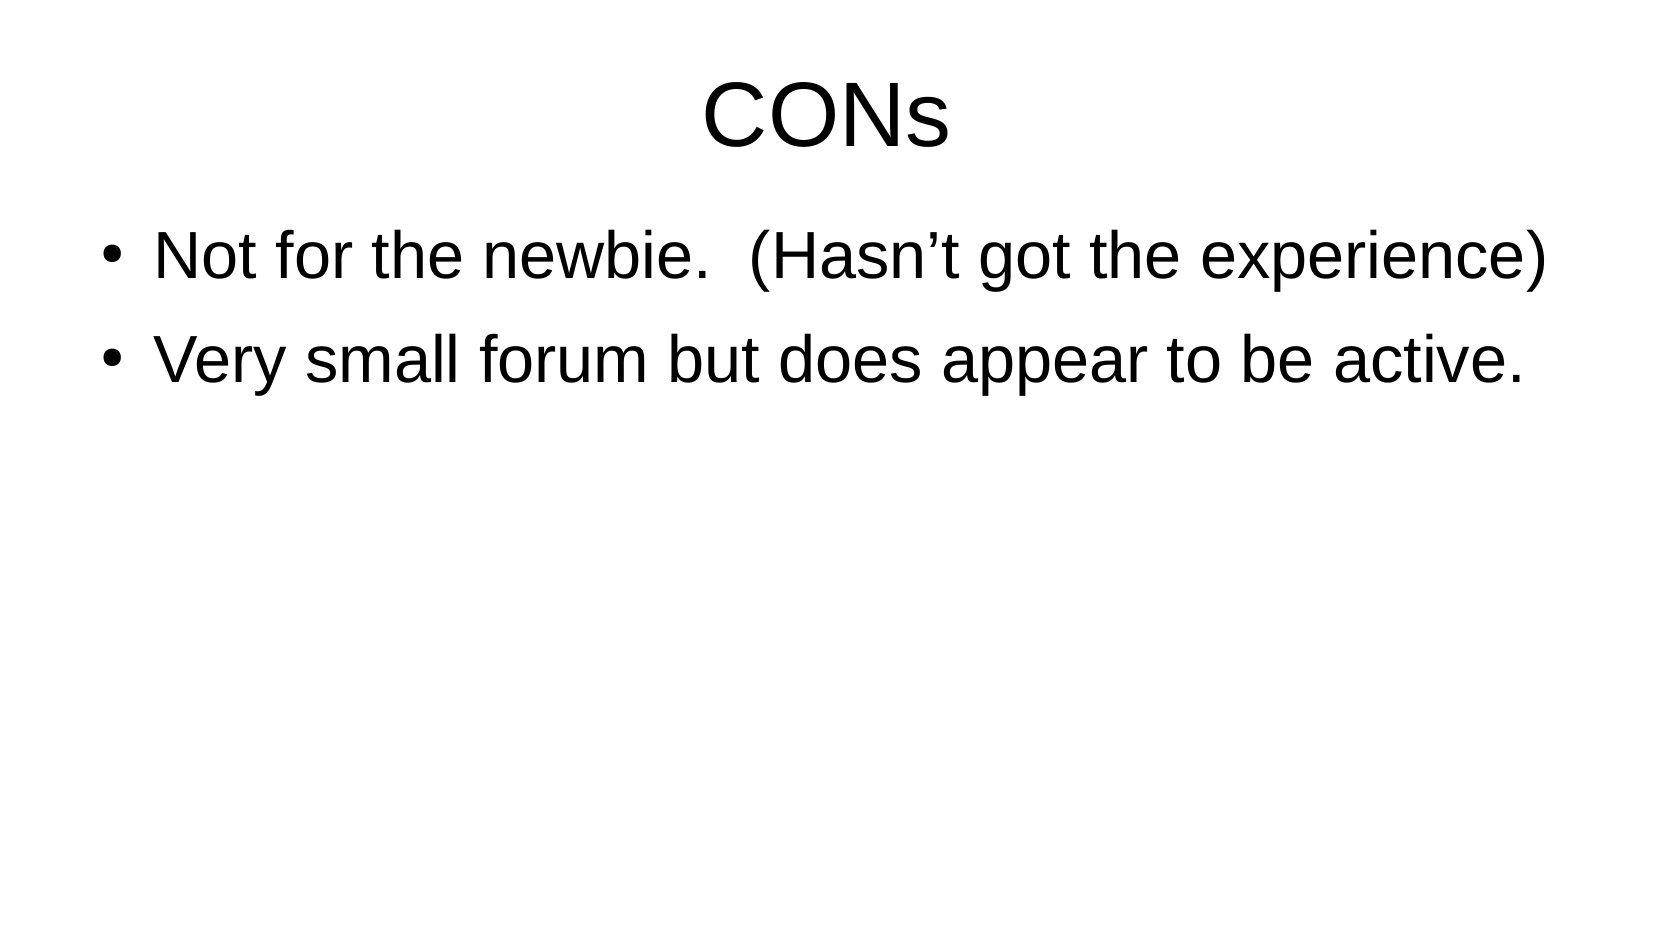

# CONs
Not for the newbie. (Hasn’t got the experience)
Very small forum but does appear to be active.